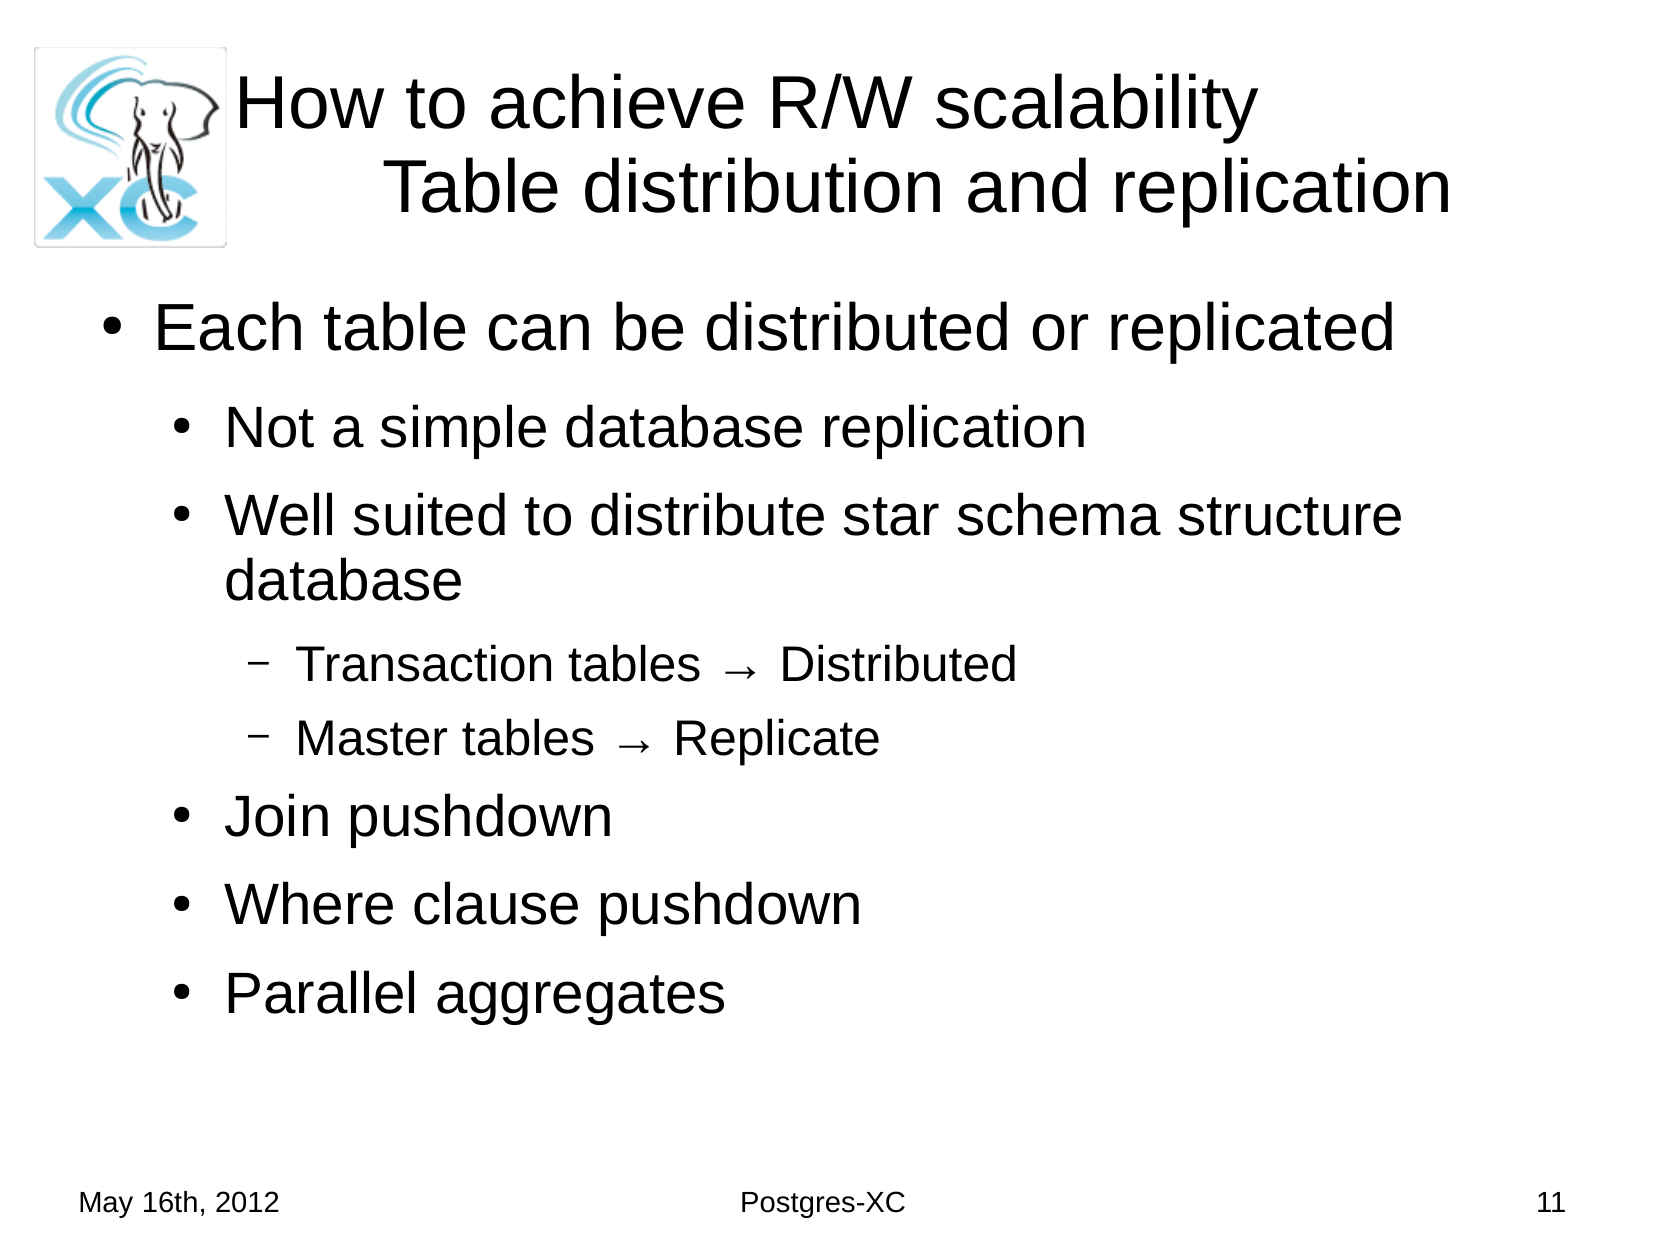

# How to achieve R/W scalability Table distribution and replication
Each table can be distributed or replicated
Not a simple database replication
Well suited to distribute star schema structure database
Transaction tables → Distributed
Master tables → Replicate
Join pushdown
Where clause pushdown
Parallel aggregates
11